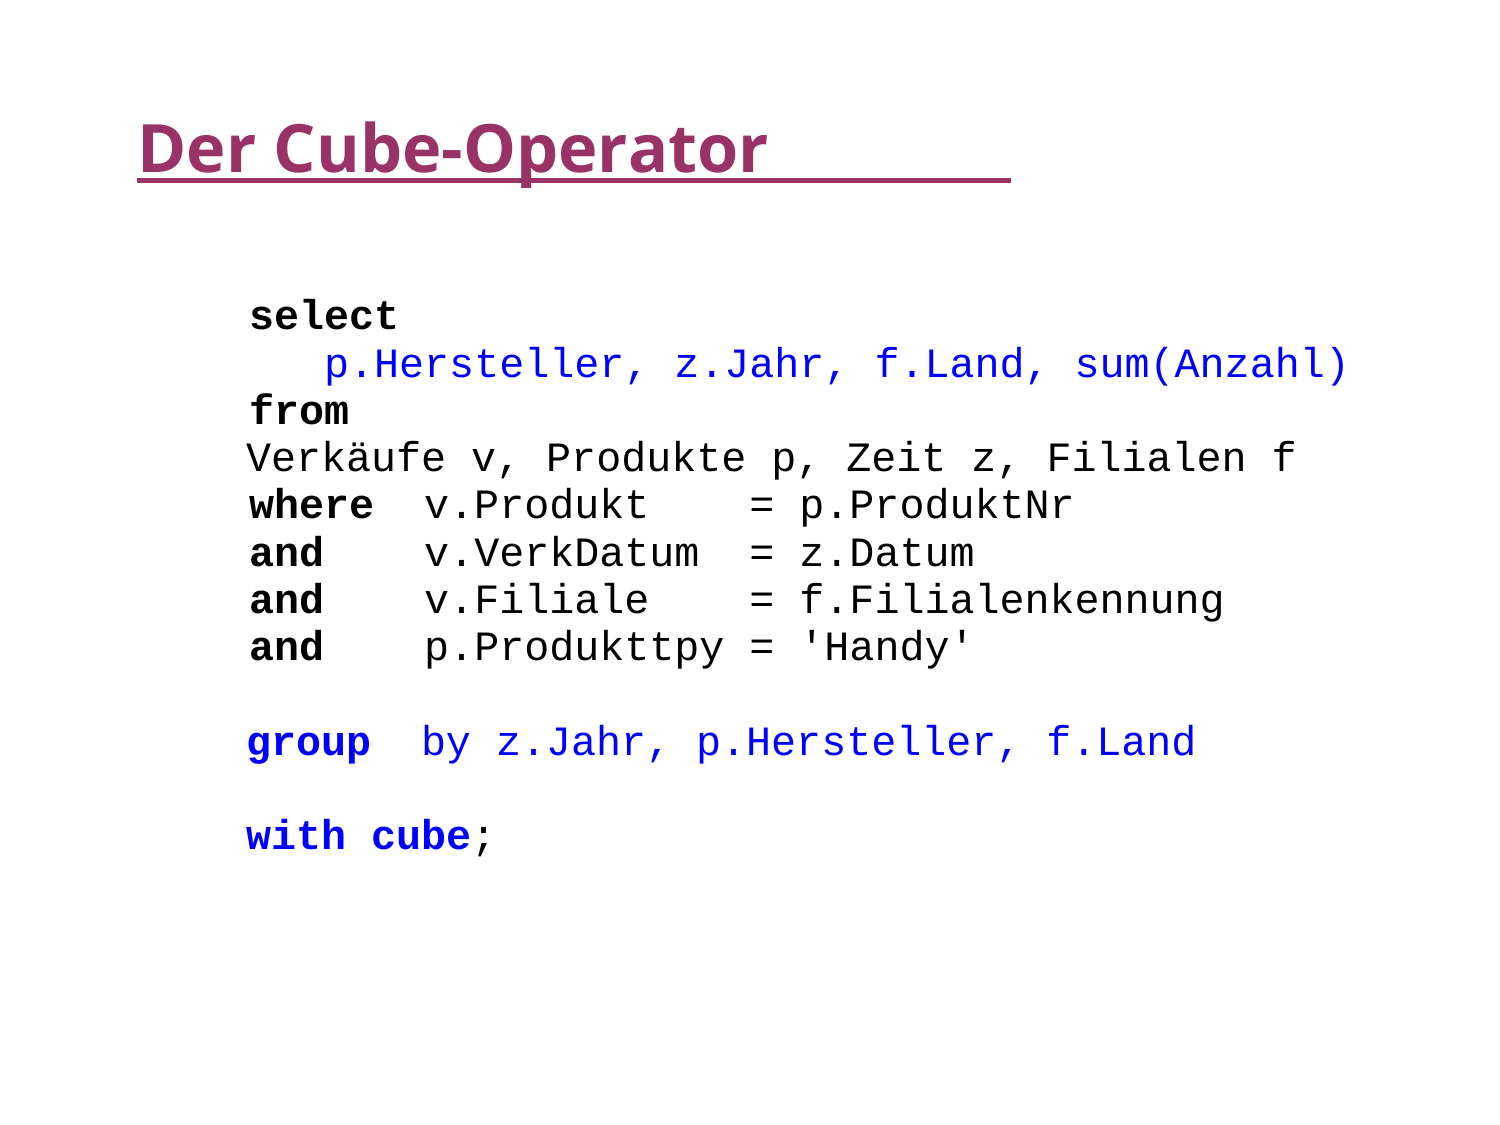

# Der Cube-Operator
select
 p.Hersteller, z.Jahr, f.Land, sum(Anzahl)
from
Verkäufe v, Produkte p, Zeit z, Filialen f
where v.Produkt = p.ProduktNr
and v.VerkDatum = z.Datum
and v.Filiale = f.Filialenkennung
and p.Produkttpy = 'Handy'
group by z.Jahr, p.Hersteller, f.Land
with cube;